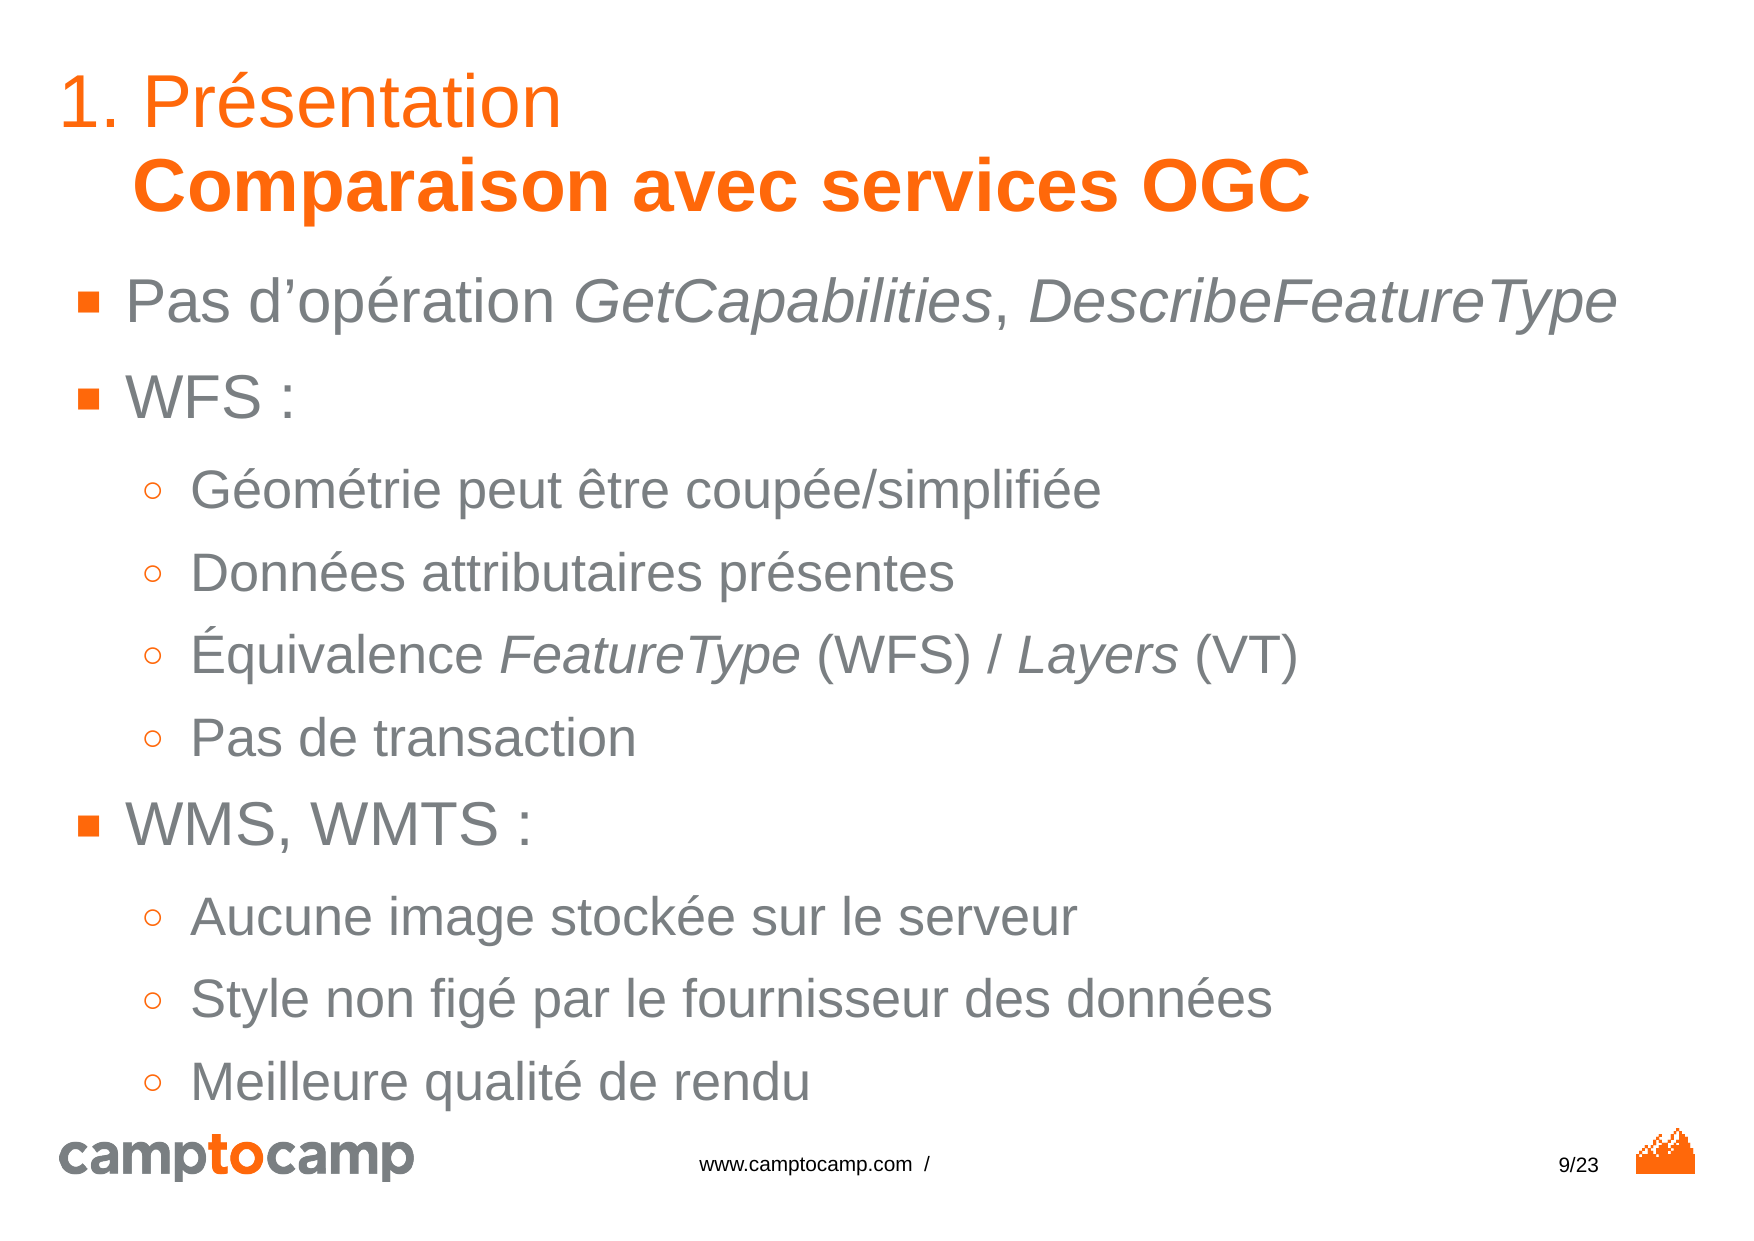

# 1. Présentation Comparaison avec services OGC
Pas d’opération GetCapabilities, DescribeFeatureType
WFS :
Géométrie peut être coupée/simplifiée
Données attributaires présentes
Équivalence FeatureType (WFS) / Layers (VT)
Pas de transaction
WMS, WMTS :
Aucune image stockée sur le serveur
Style non figé par le fournisseur des données
Meilleure qualité de rendu